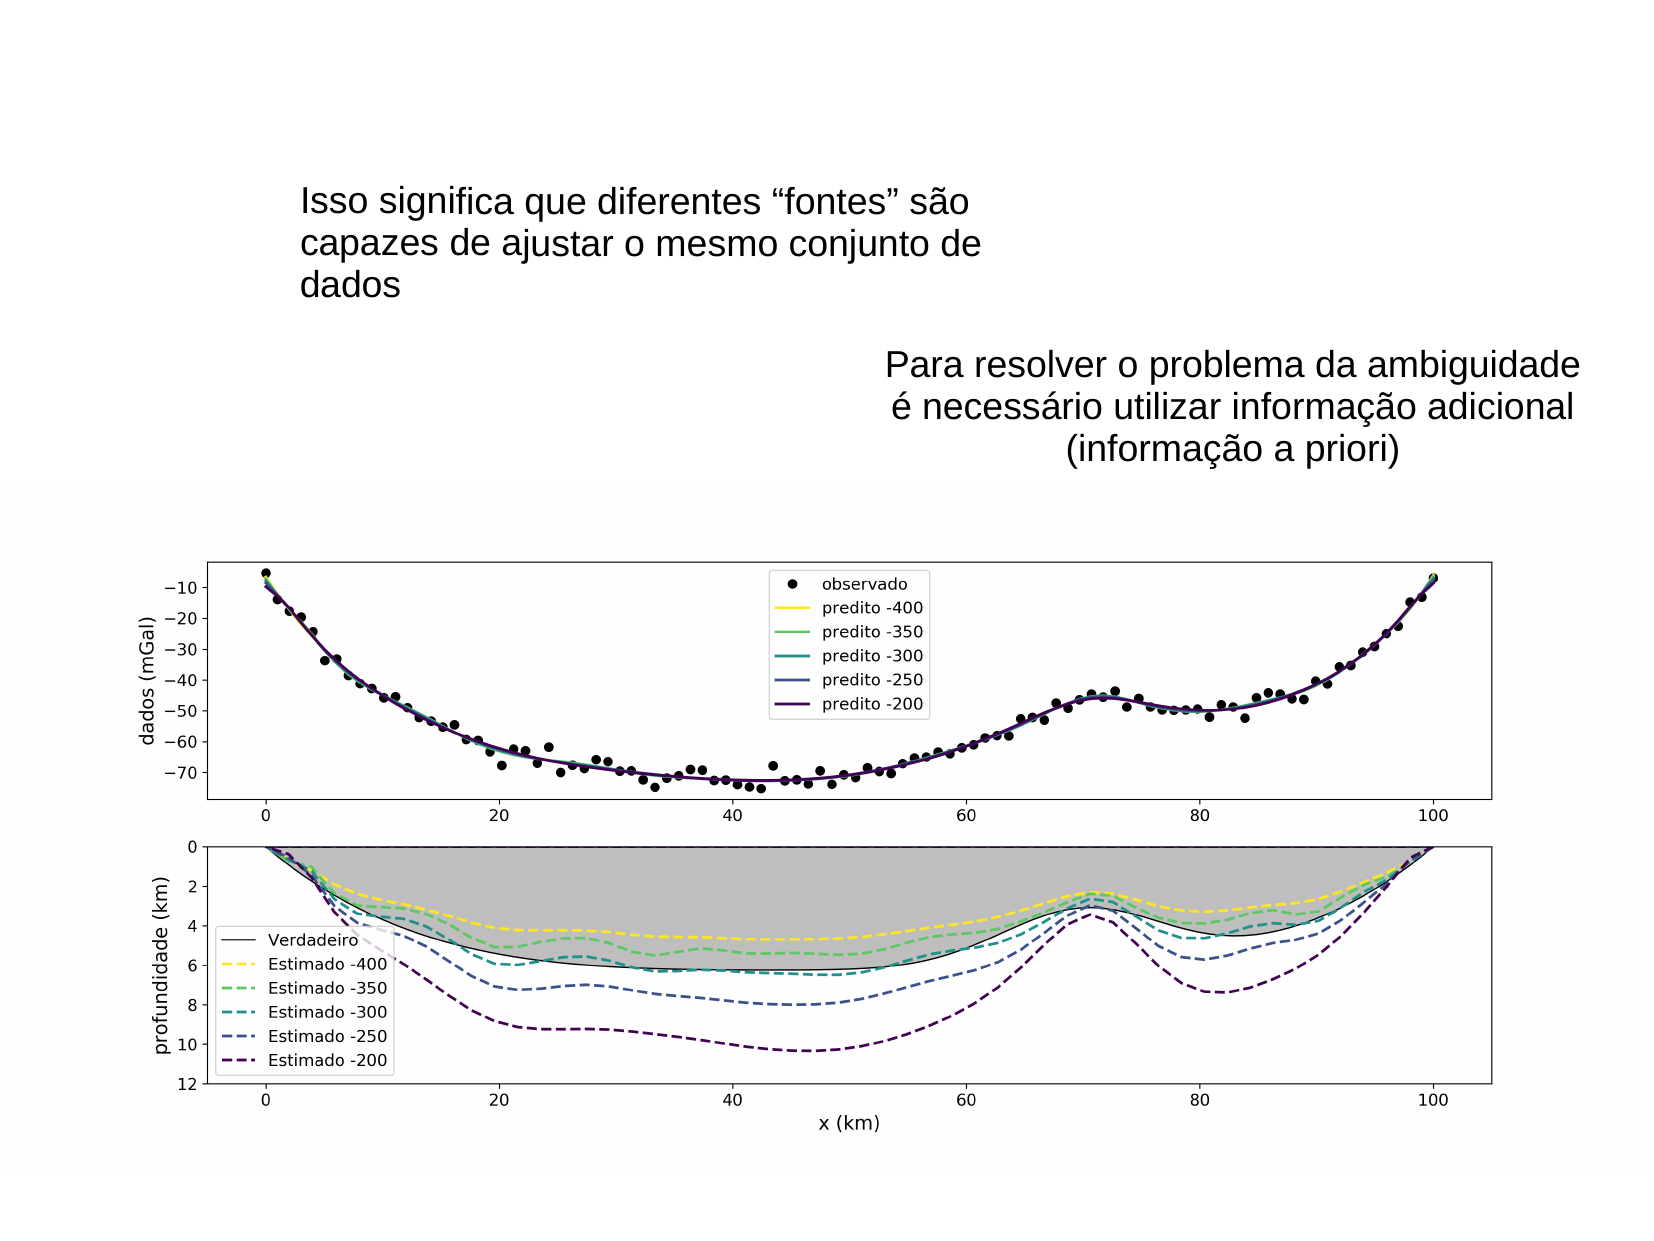

Isso significa que diferentes “fontes” são capazes de ajustar o mesmo conjunto de dados
Para resolver o problema da ambiguidade é necessário utilizar informação adicional (informação a priori)